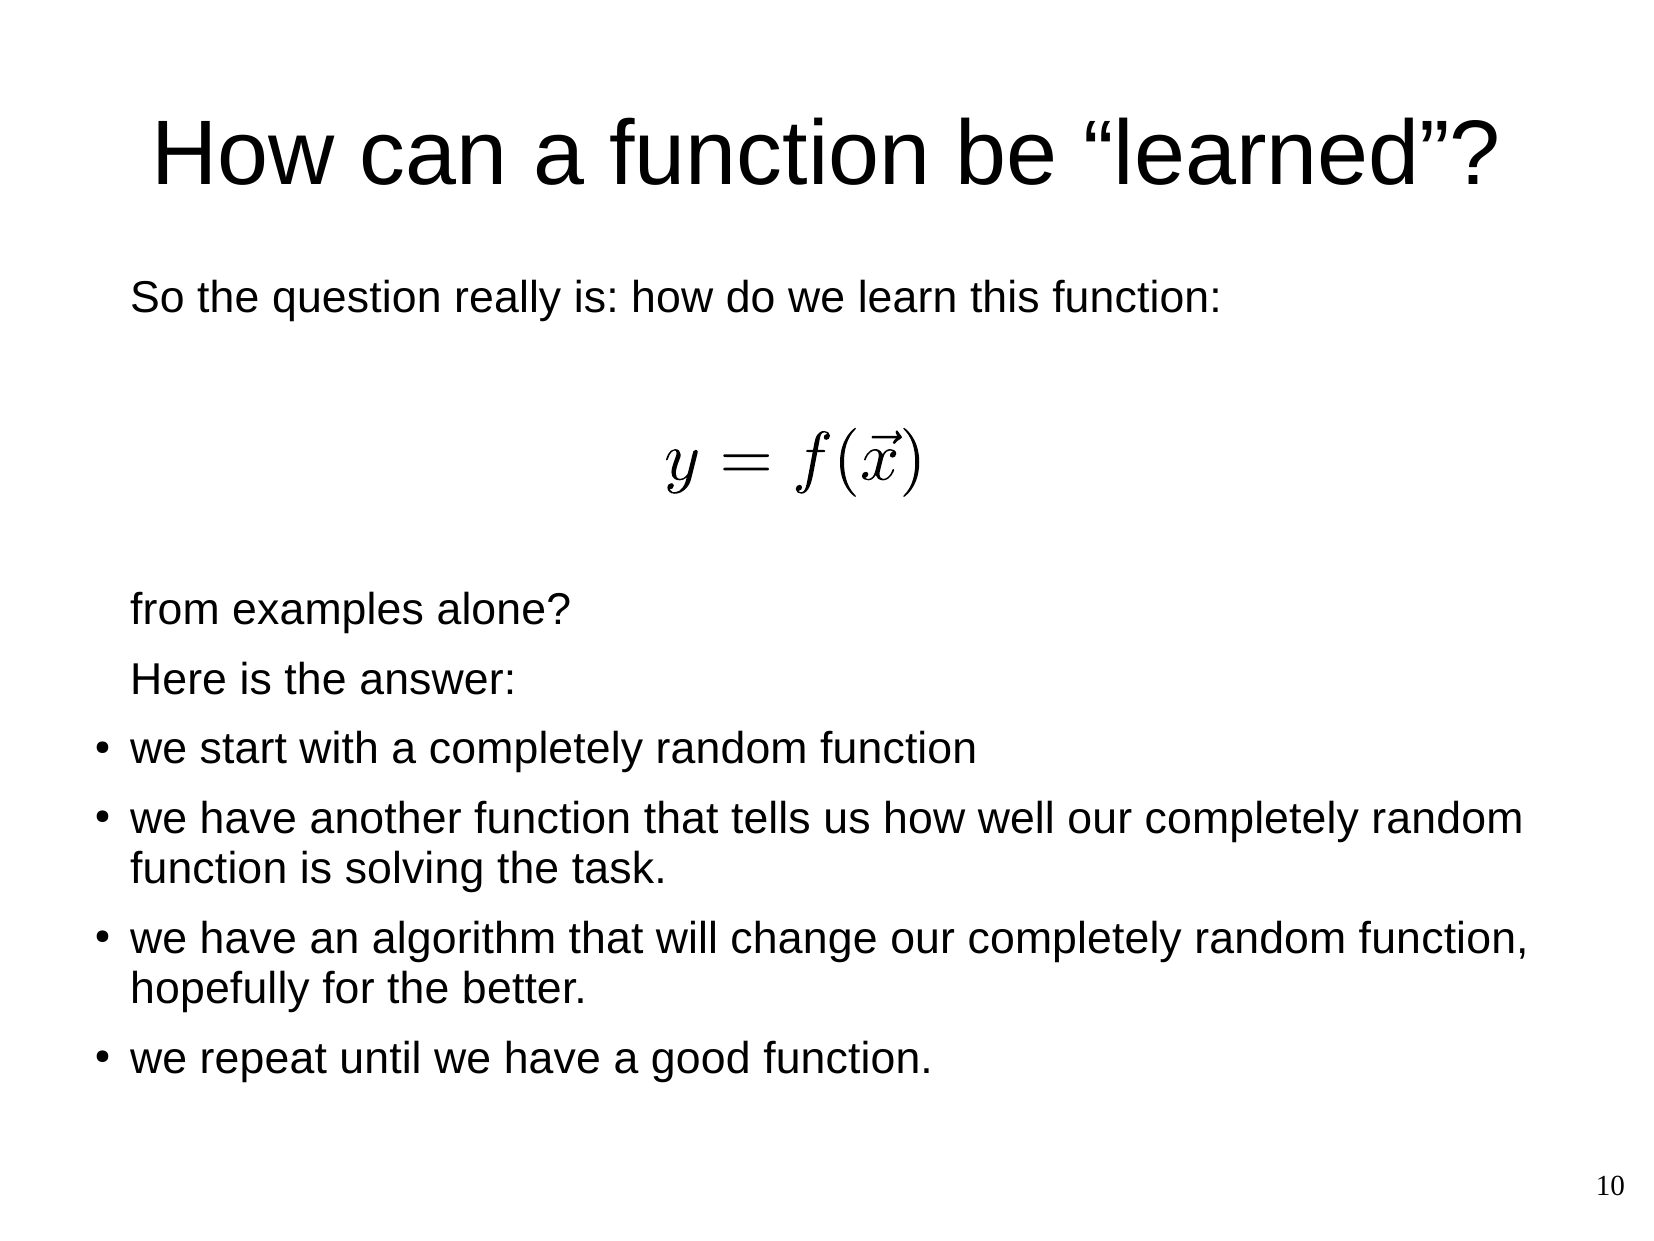

# How can a function be “learned”?
So the question really is: how do we learn this function:
from examples alone?
Here is the answer:
we start with a completely random function
we have another function that tells us how well our completely random function is solving the task.
we have an algorithm that will change our completely random function, hopefully for the better.
we repeat until we have a good function.
10